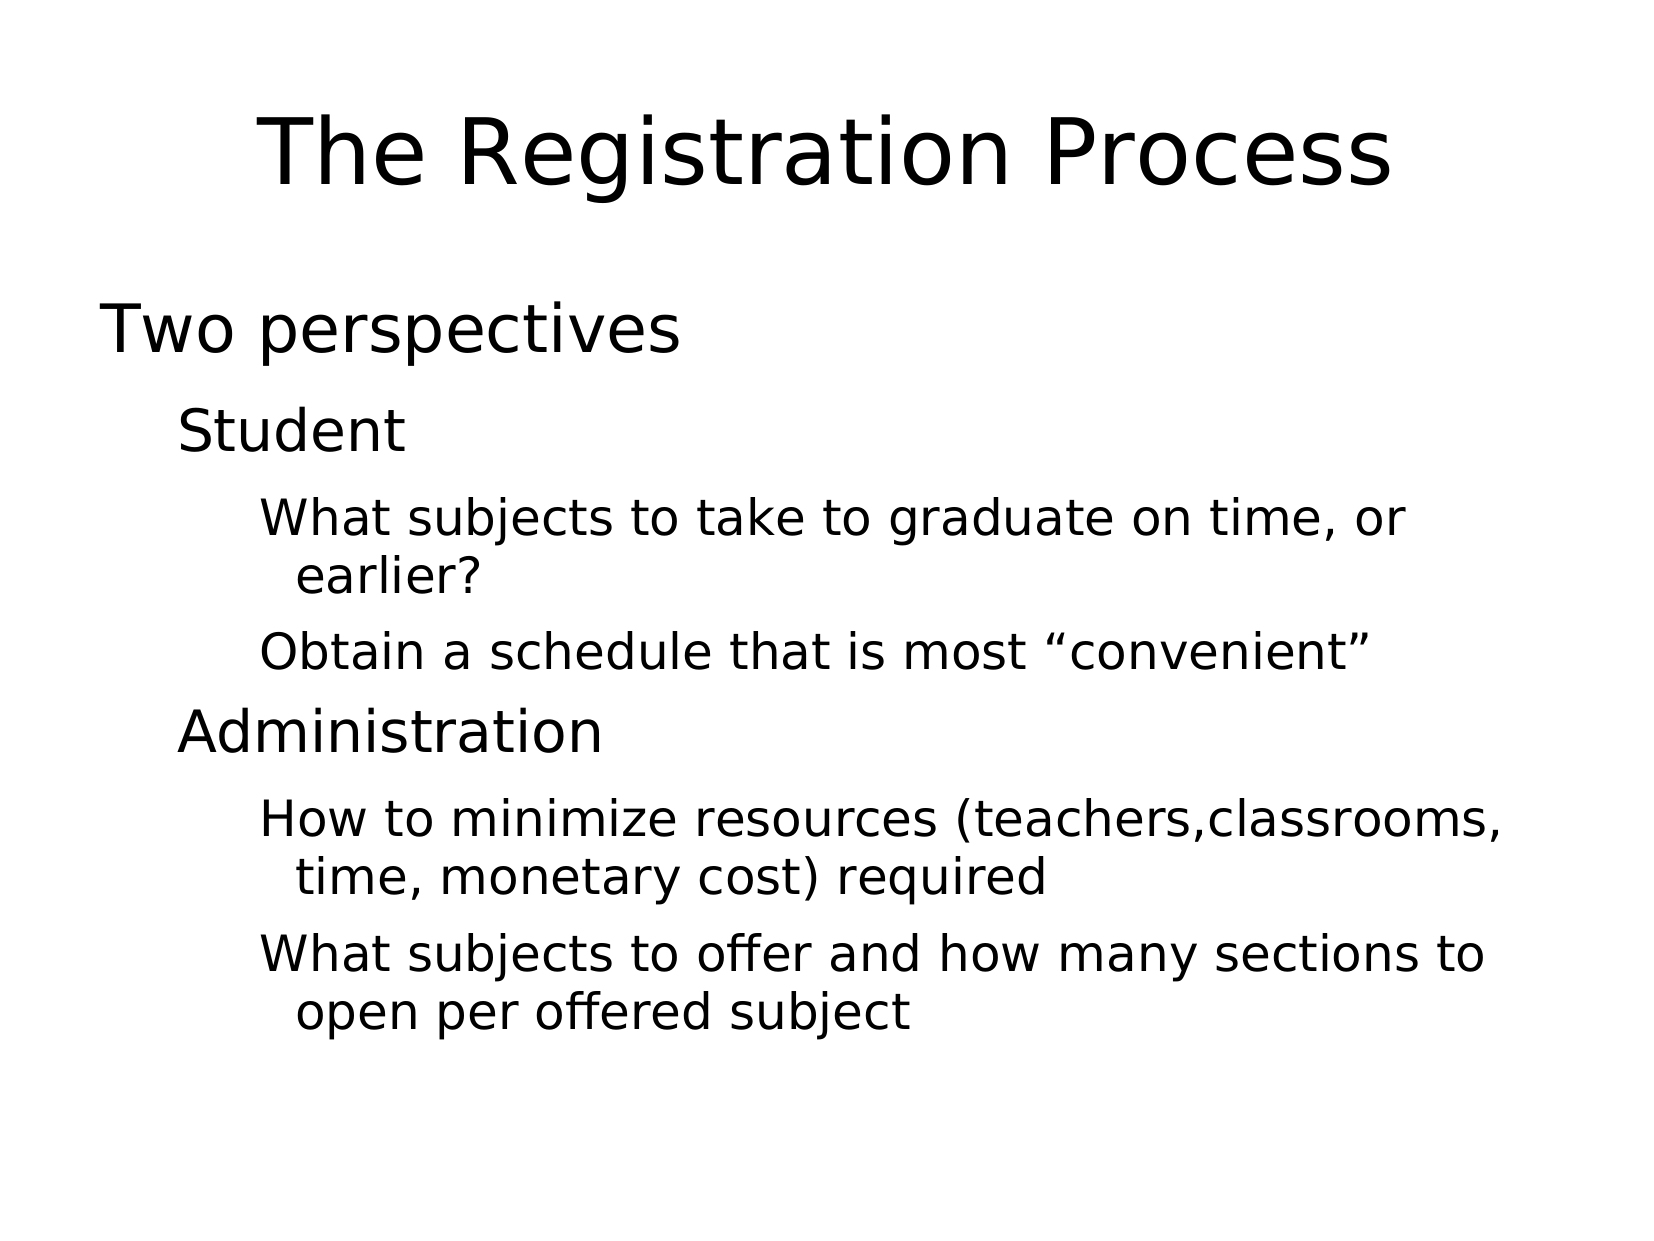

# The Registration Process
Two perspectives
Student
What subjects to take to graduate on time, or earlier?
Obtain a schedule that is most “convenient”
Administration
How to minimize resources (teachers,classrooms, time, monetary cost) required
What subjects to offer and how many sections to open per offered subject